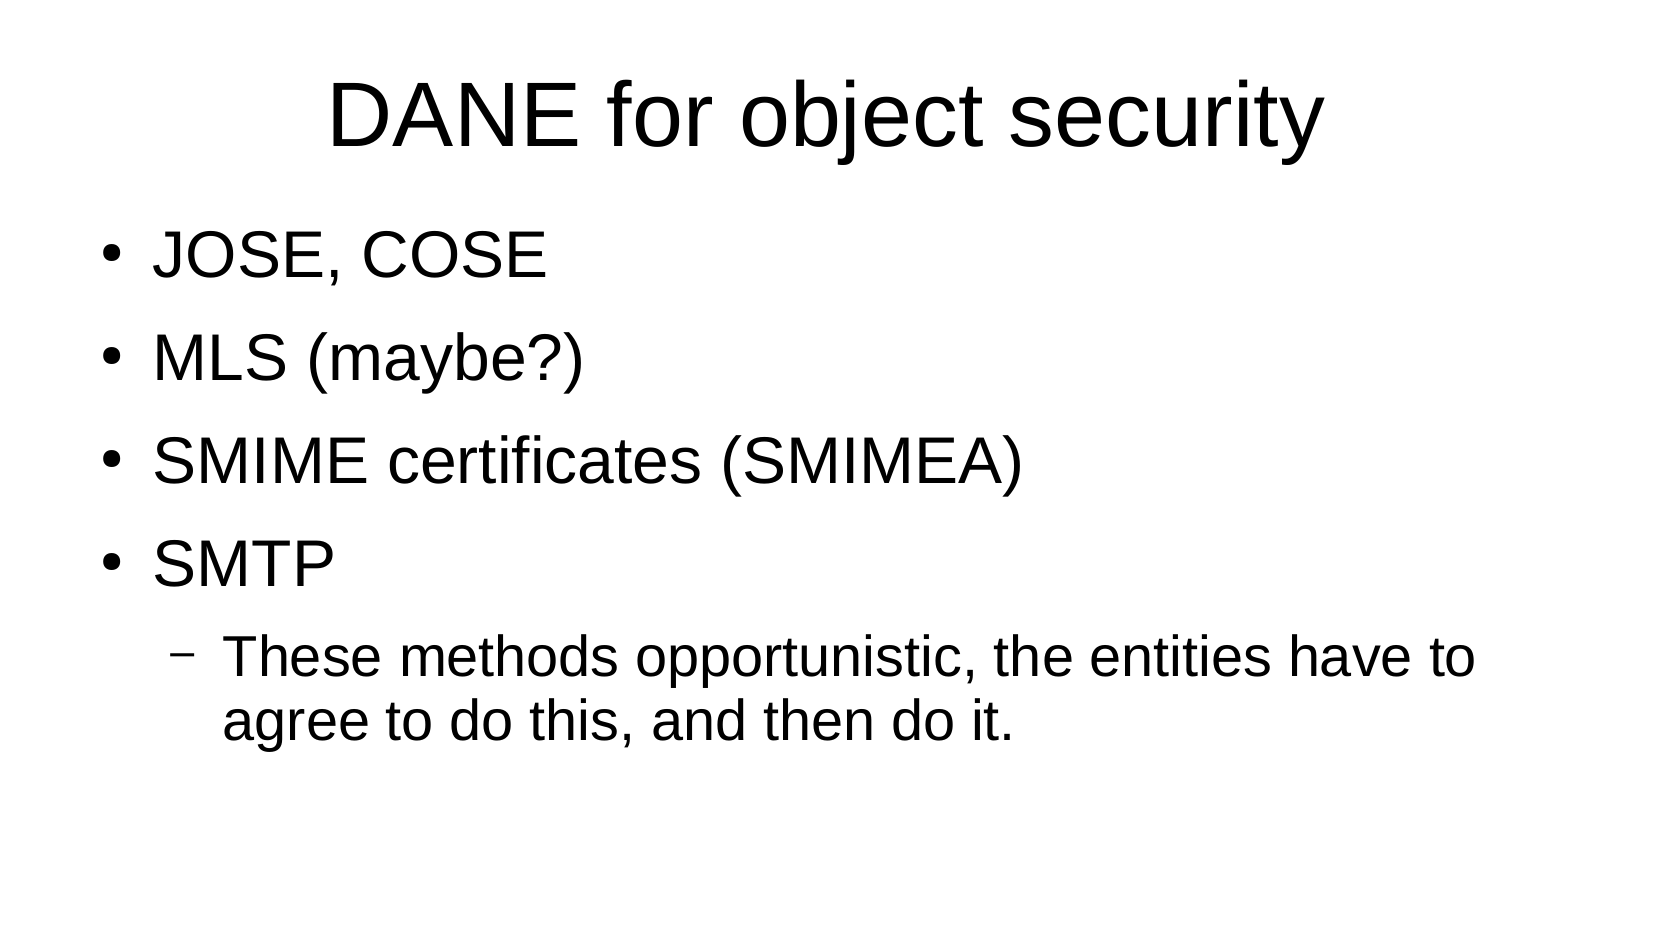

# DANE for object security
JOSE, COSE
MLS (maybe?)
SMIME certificates (SMIMEA)
SMTP
These methods opportunistic, the entities have to agree to do this, and then do it.